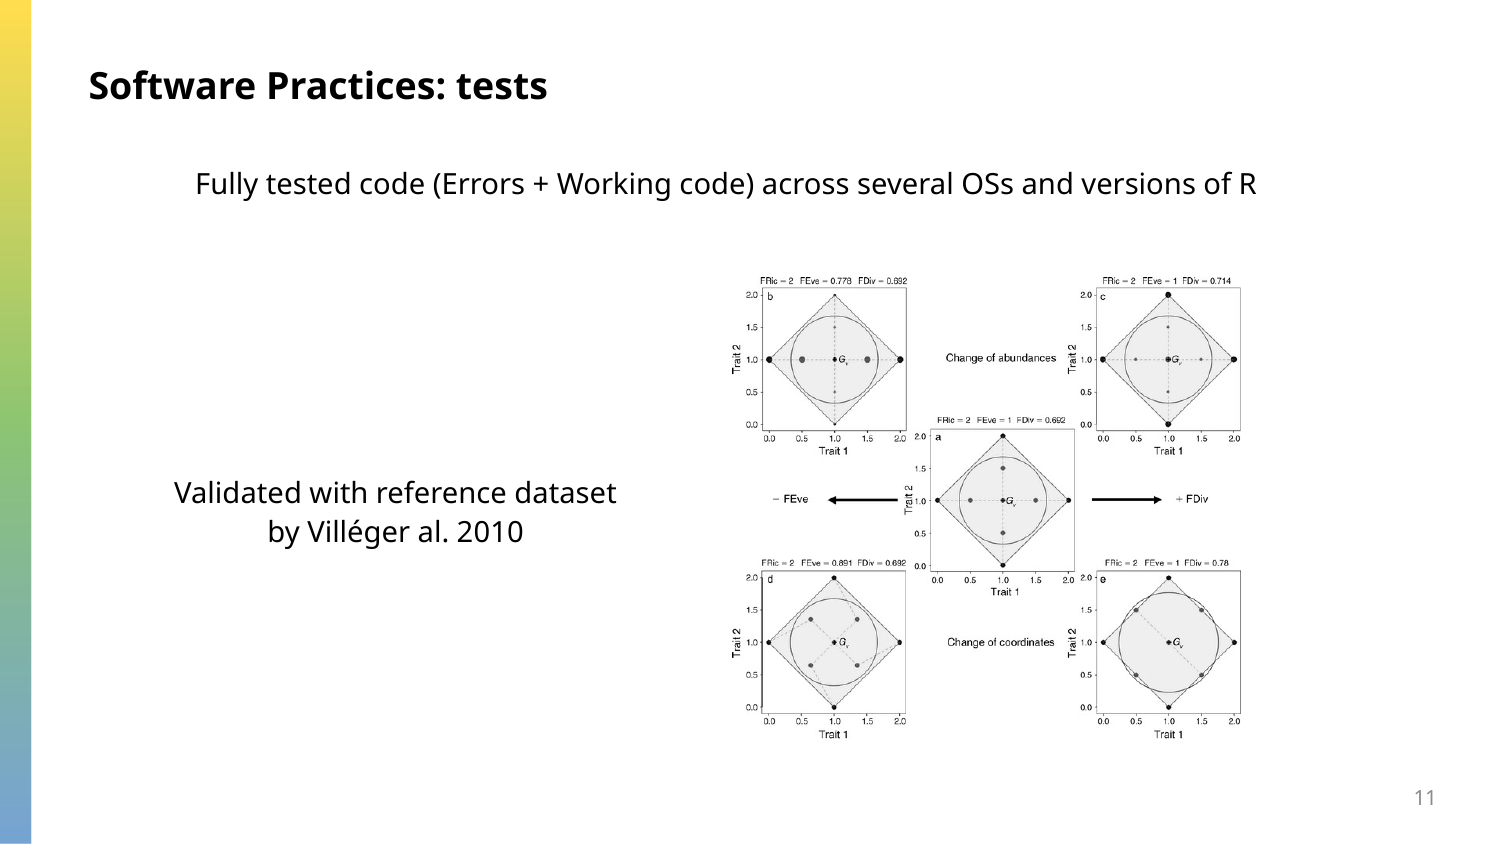

# Software Practices: tests
Fully tested code (Errors + Working code) across several OSs and versions of R
Validated with reference dataset
by Villéger al. 2010
11